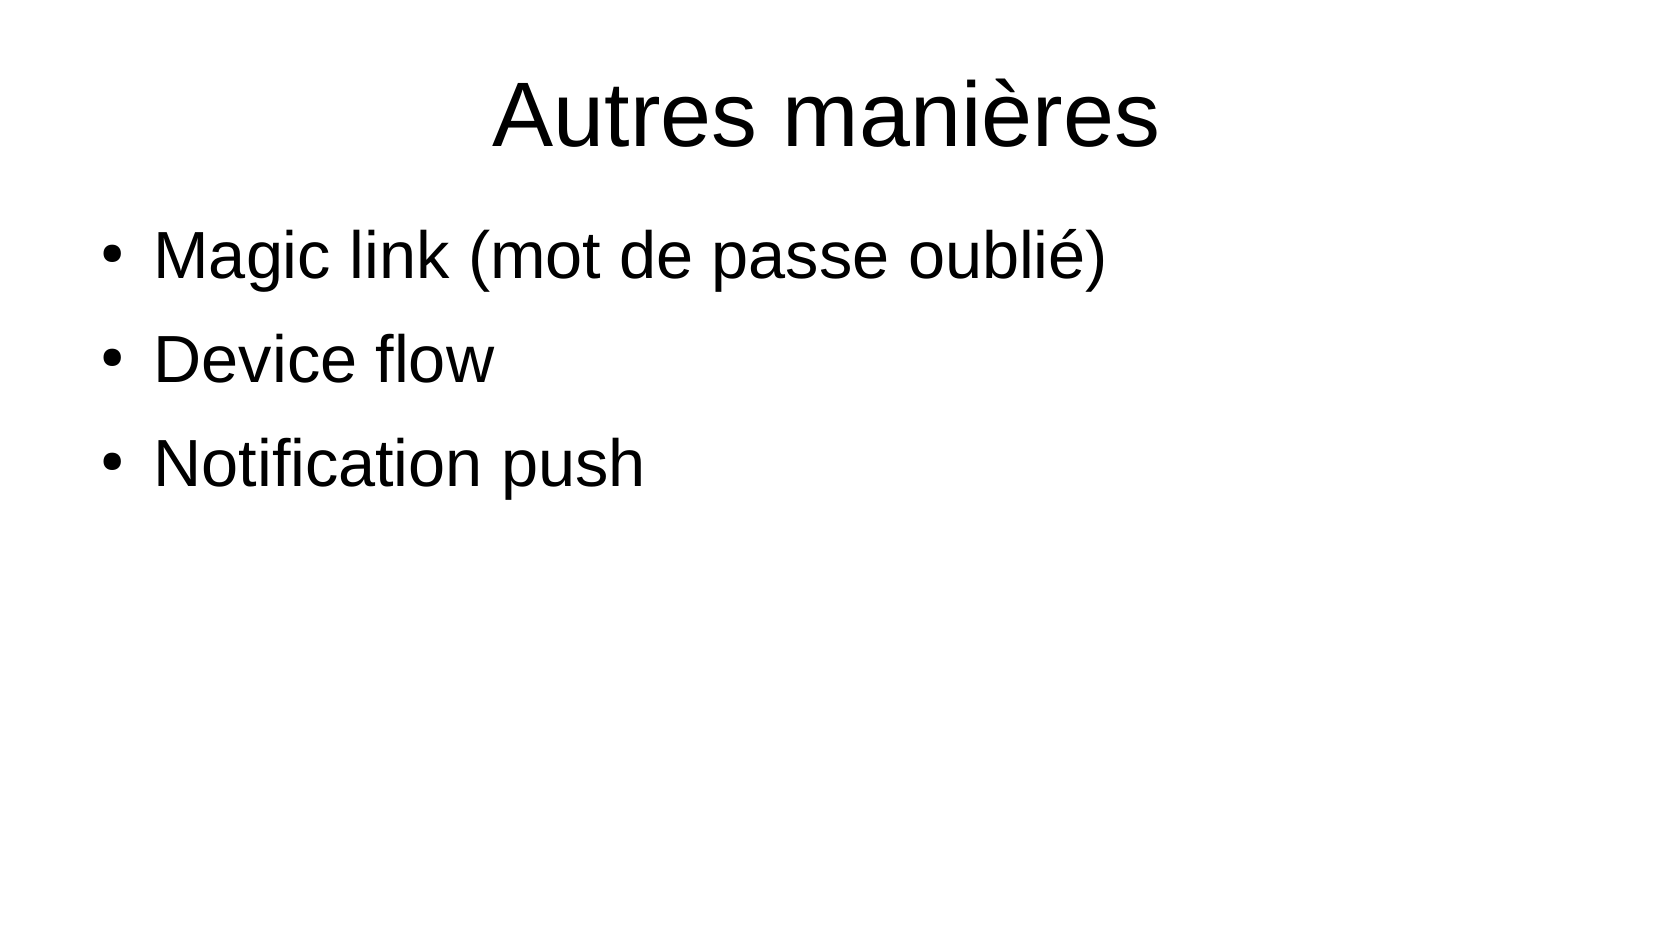

# Autres manières
Magic link (mot de passe oublié)
Device flow
Notification push